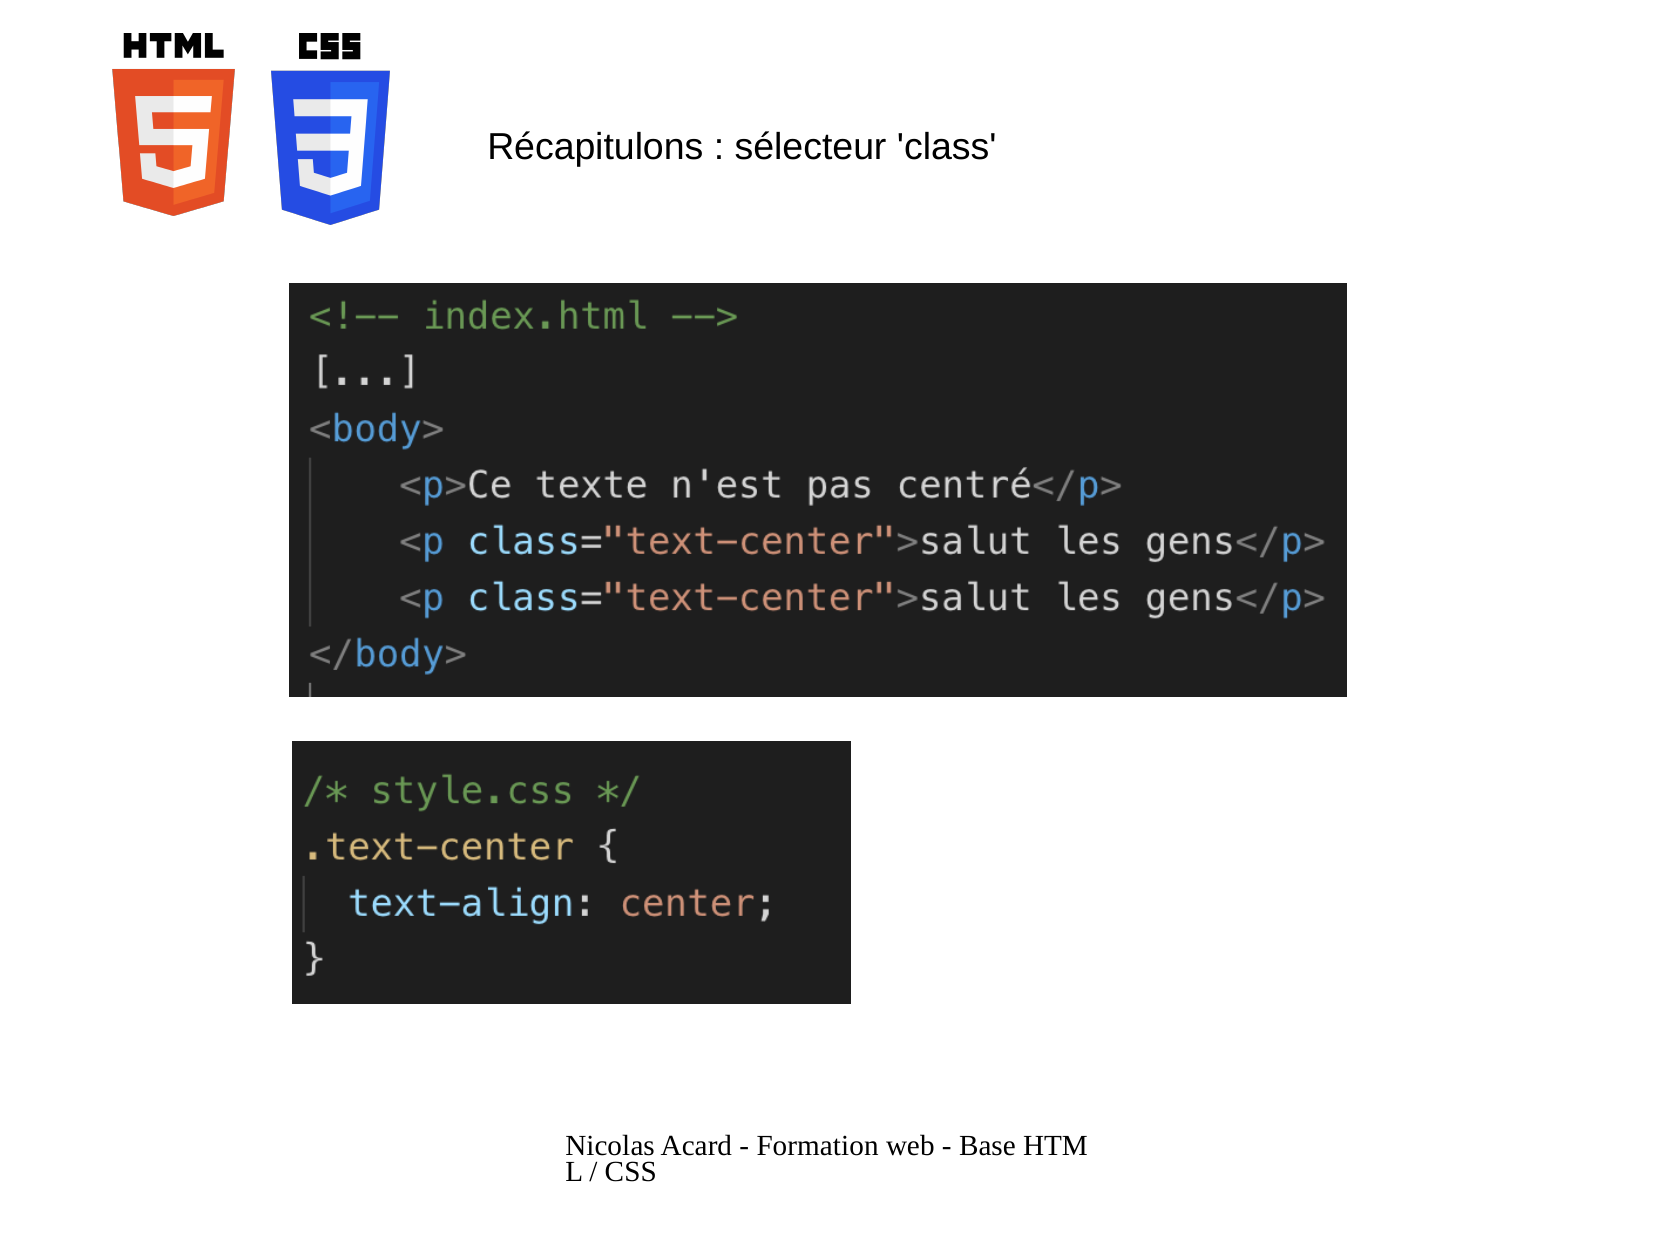

Récapitulons : sélecteur 'class'
Nicolas Acard - Formation web - Base HTML / CSS